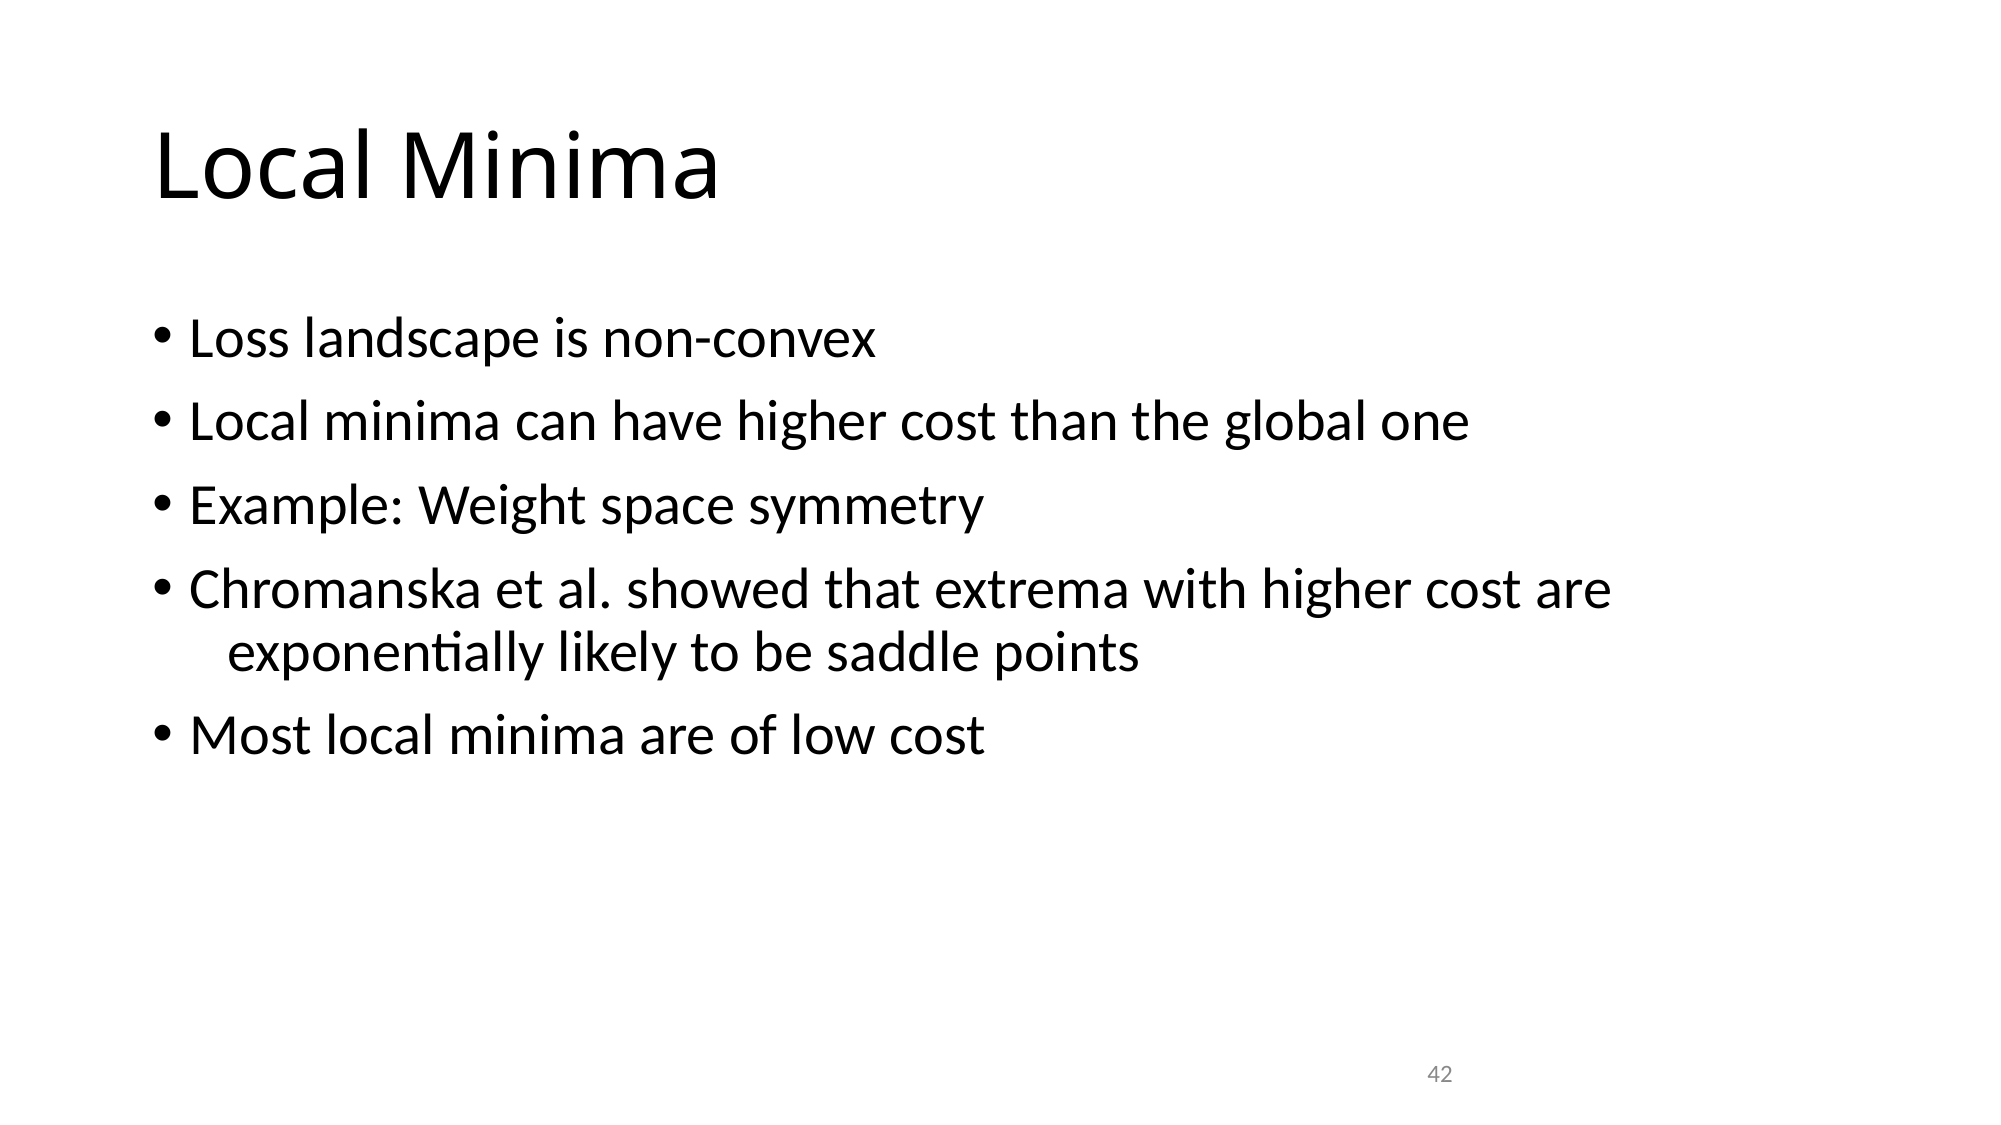

# Local Minima
Loss landscape is non-convex
Local minima can have higher cost than the global one
Example: Weight space symmetry
Chromanska et al. showed that extrema with higher cost are exponentially likely to be saddle points
Most local minima are of low cost